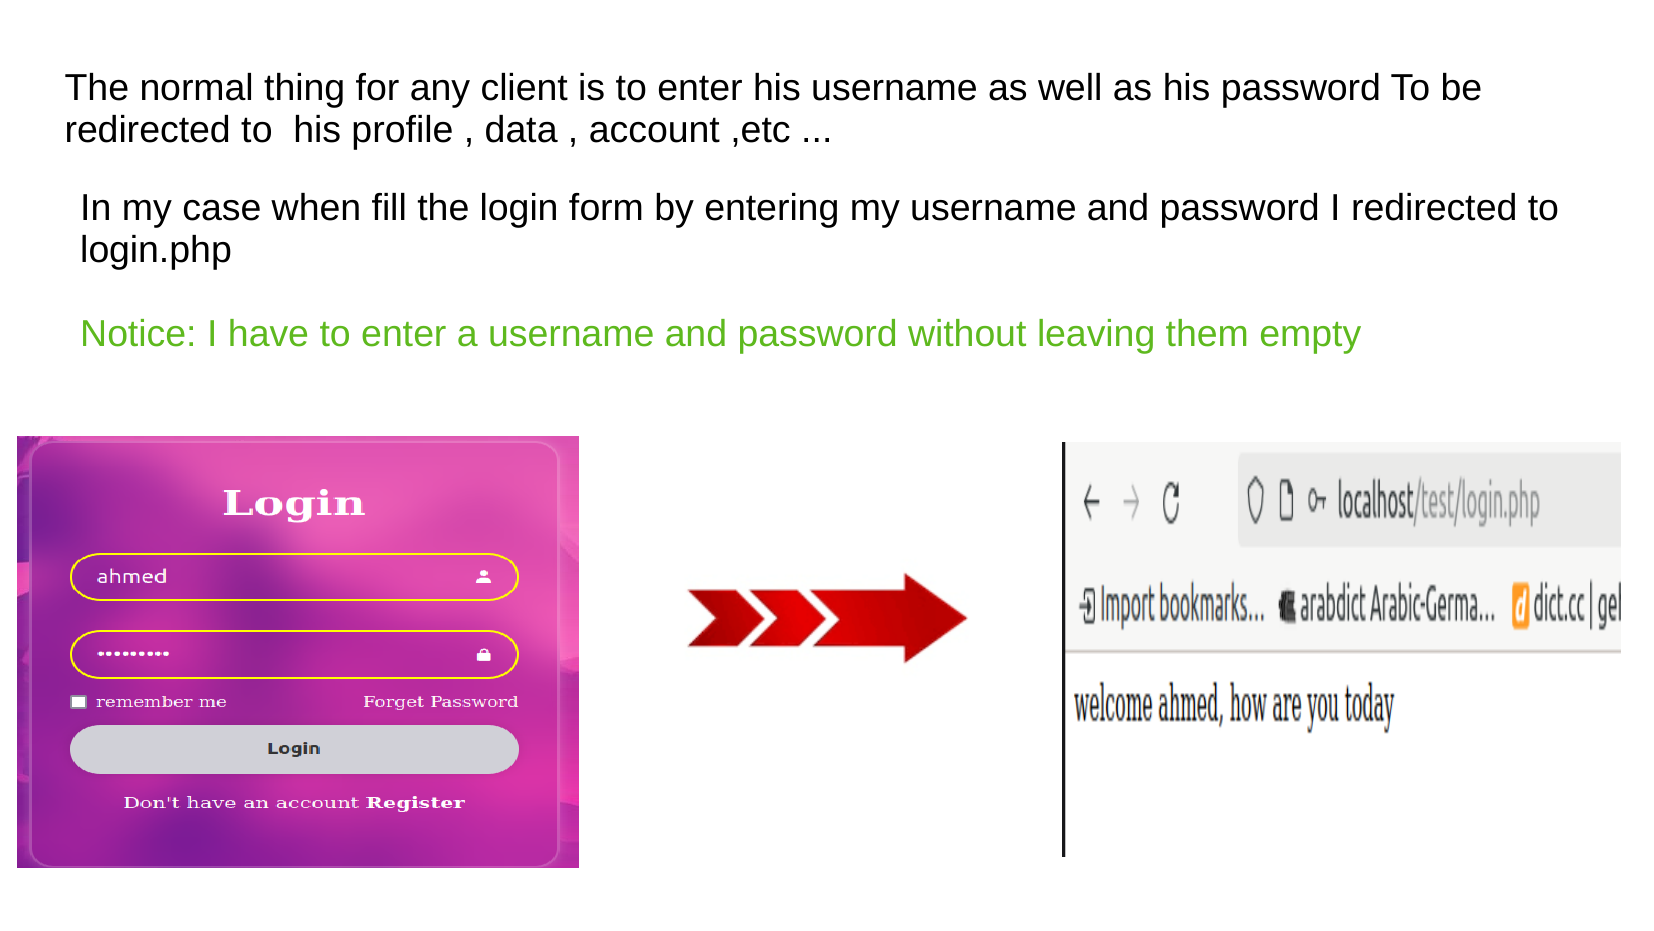

The normal thing for any client is to enter his username as well as his password To be redirected to his profile , data , account ,etc ...
In my case when fill the login form by entering my username and password I redirected to login.php
Notice: I have to enter a username and password without leaving them empty